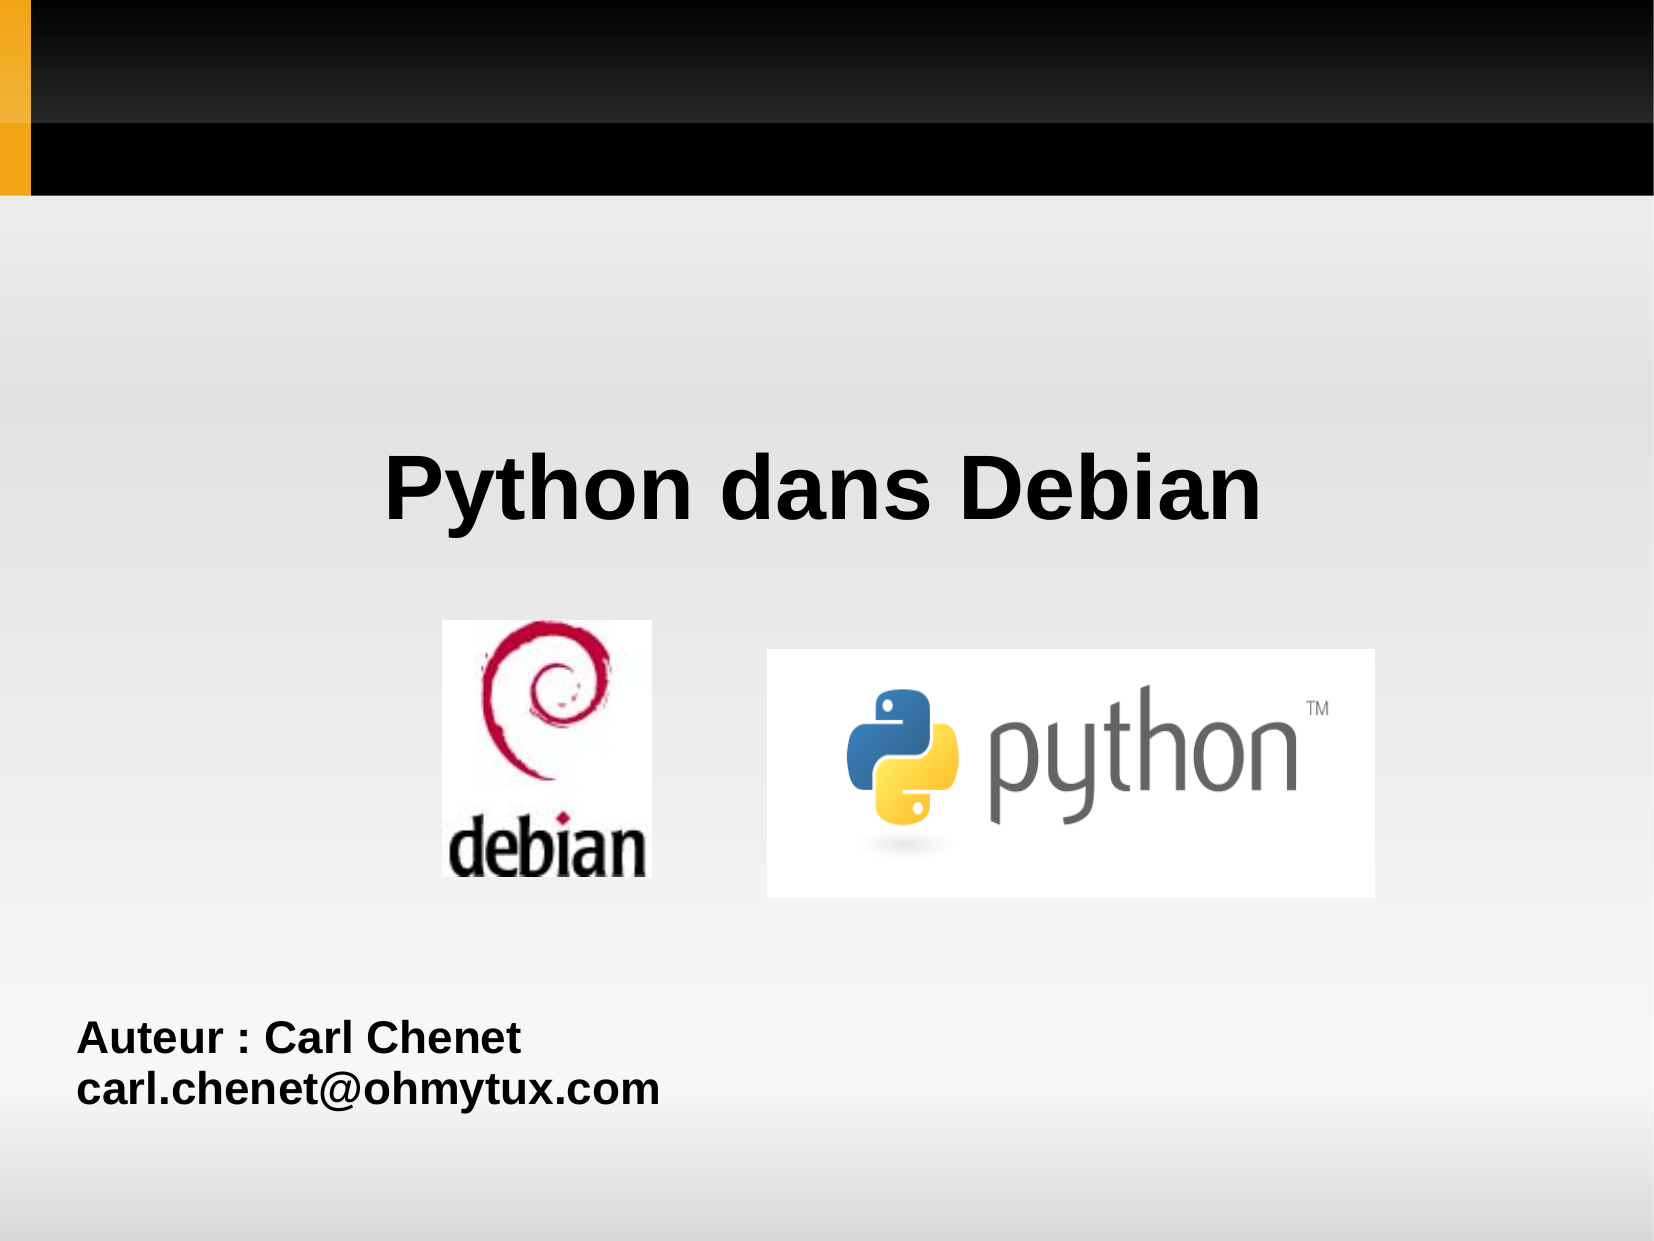

# Python dans Debian
Auteur : Carl Chenet
carl.chenet@ohmytux.com